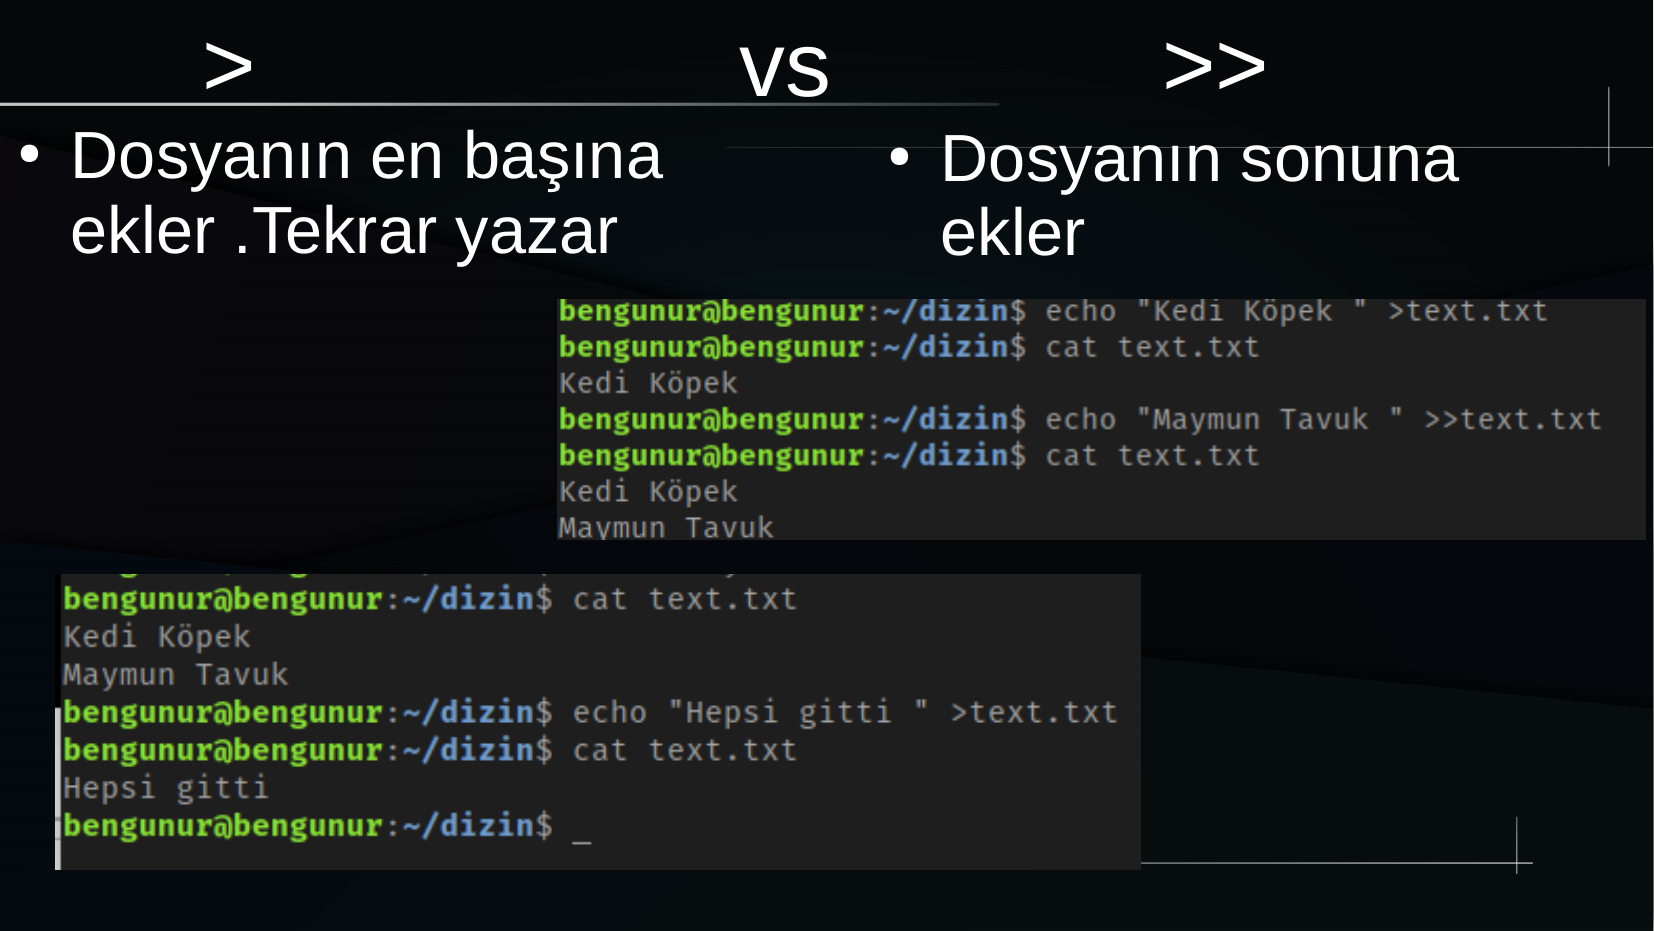

# > vs >>
Dosyanın en başına ekler .Tekrar yazar
Dosyanın sonuna ekler